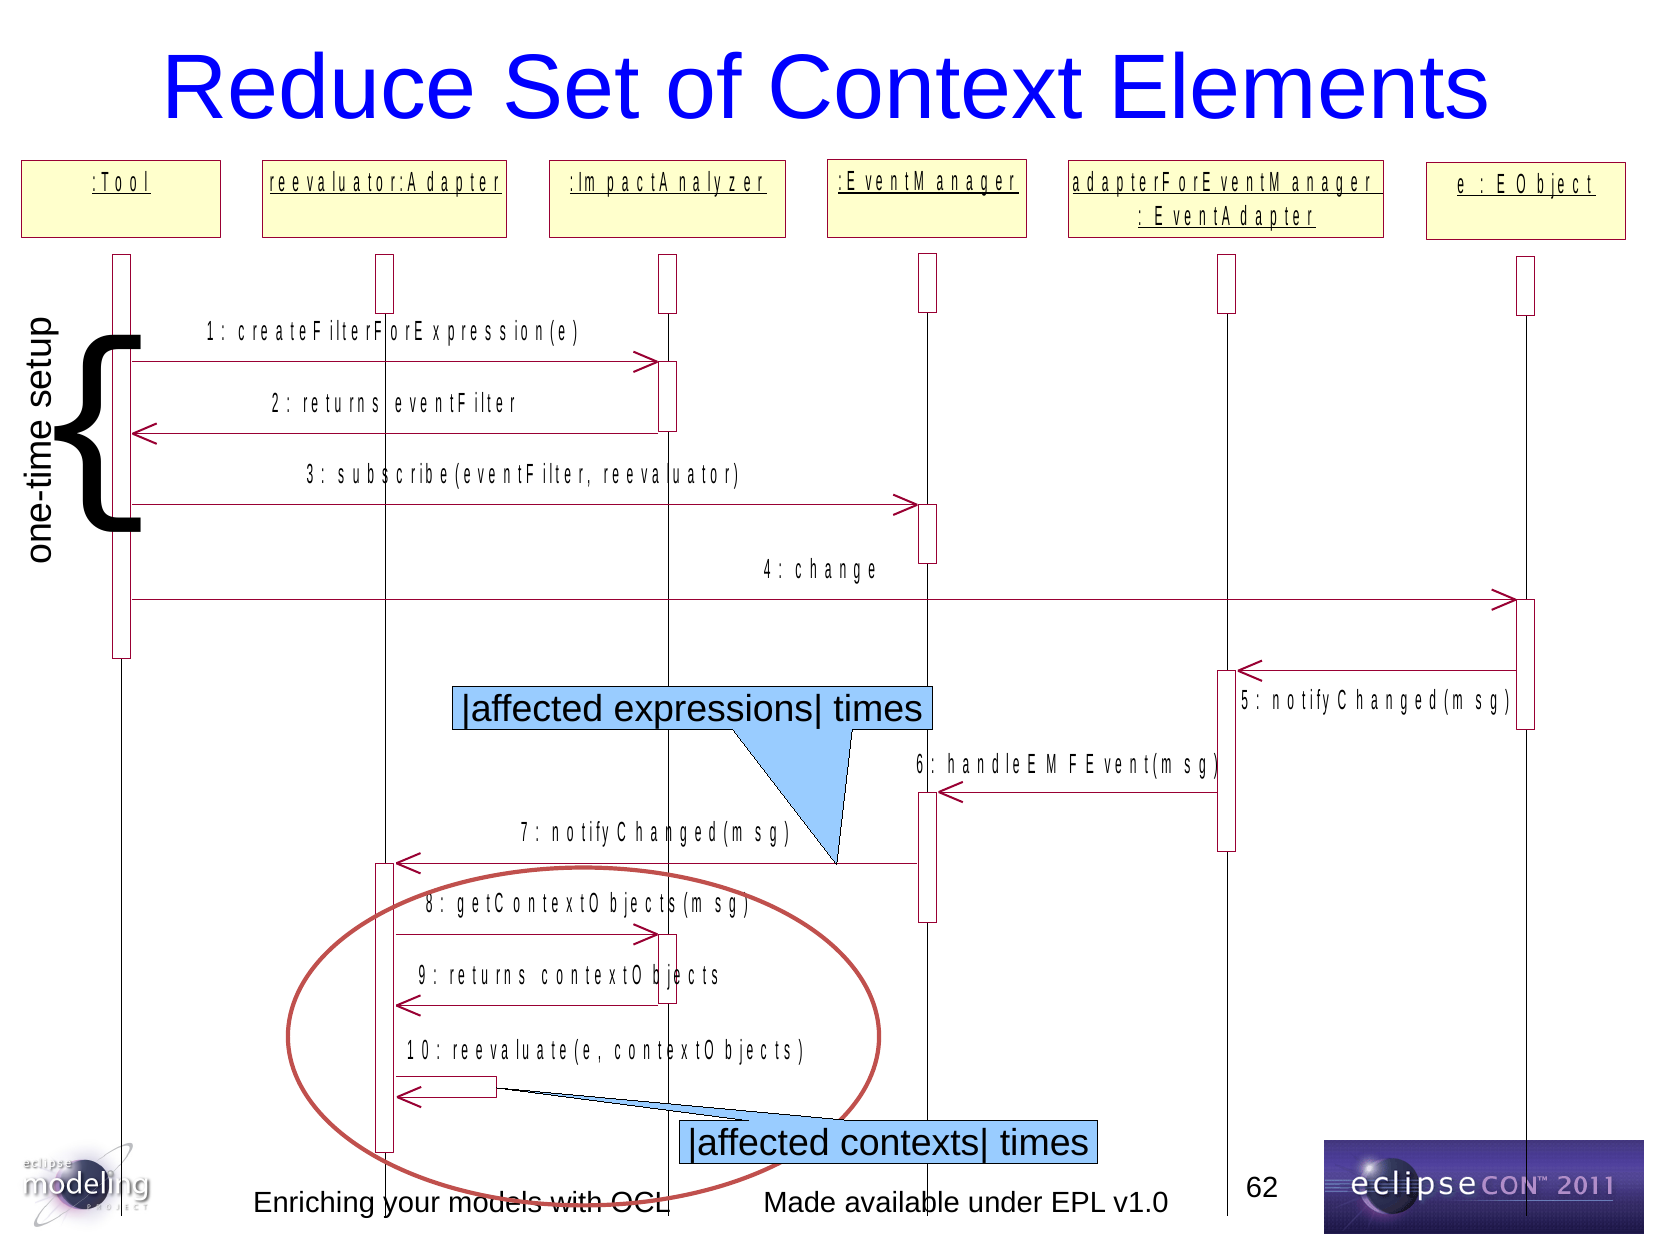

# Reduce Set of Context Elements
{
one-time setup
|affected expressions| times
|affected contexts| times
62
Enriching your models with OCL